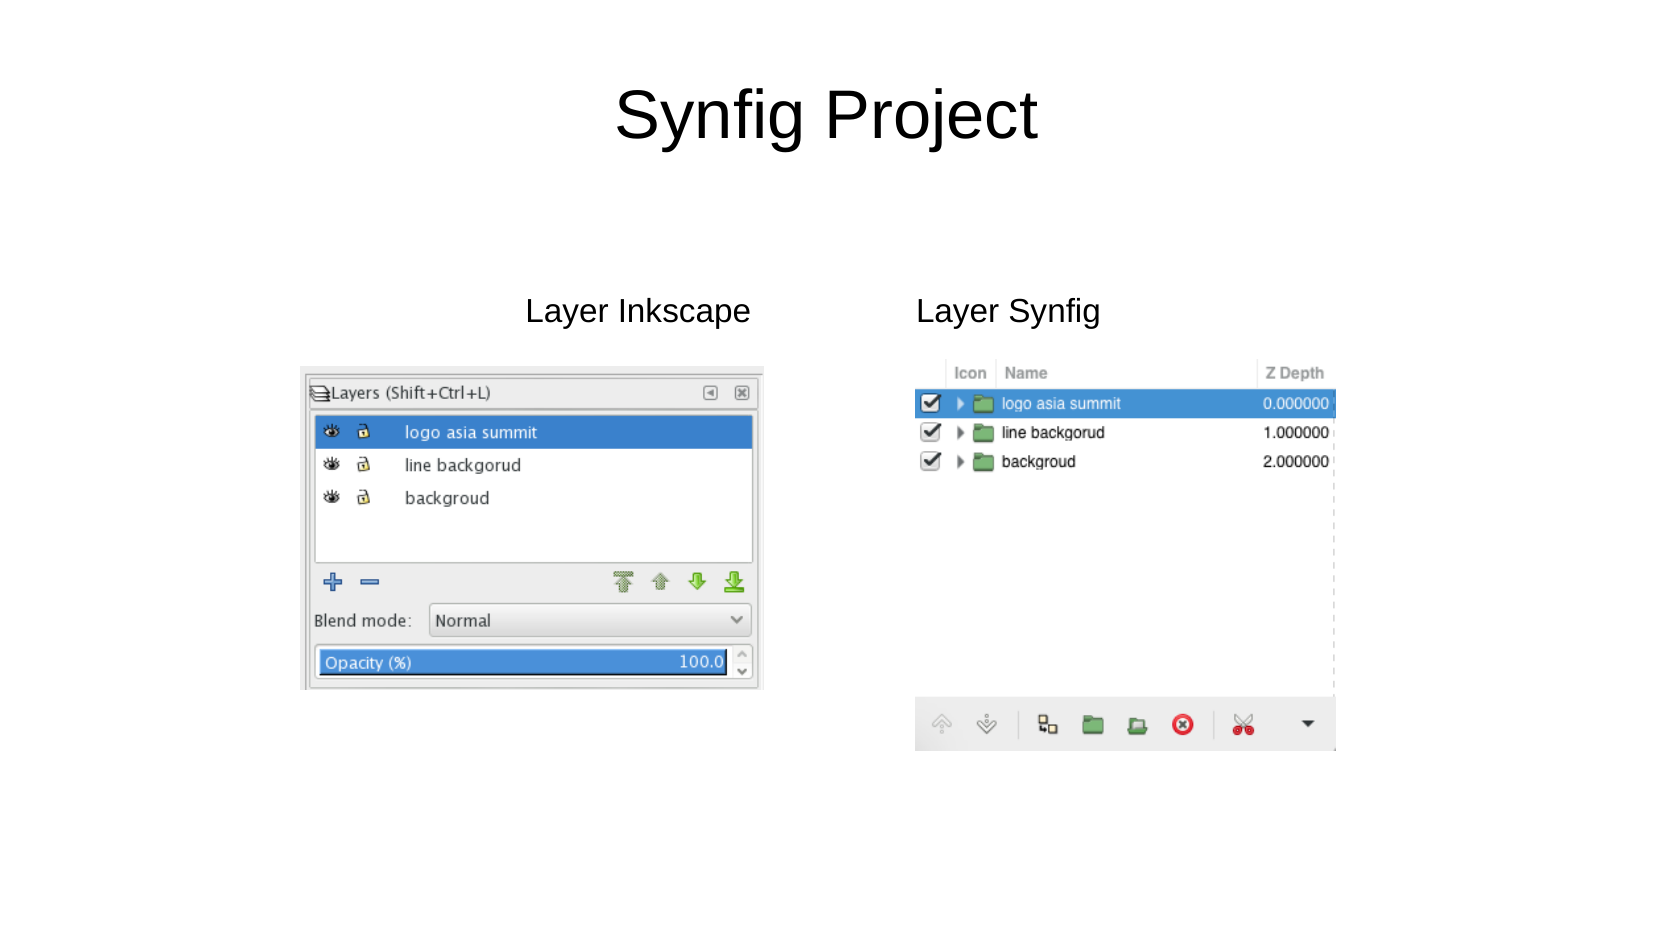

# Synfig Project
Layer Inkscape
Layer Synfig